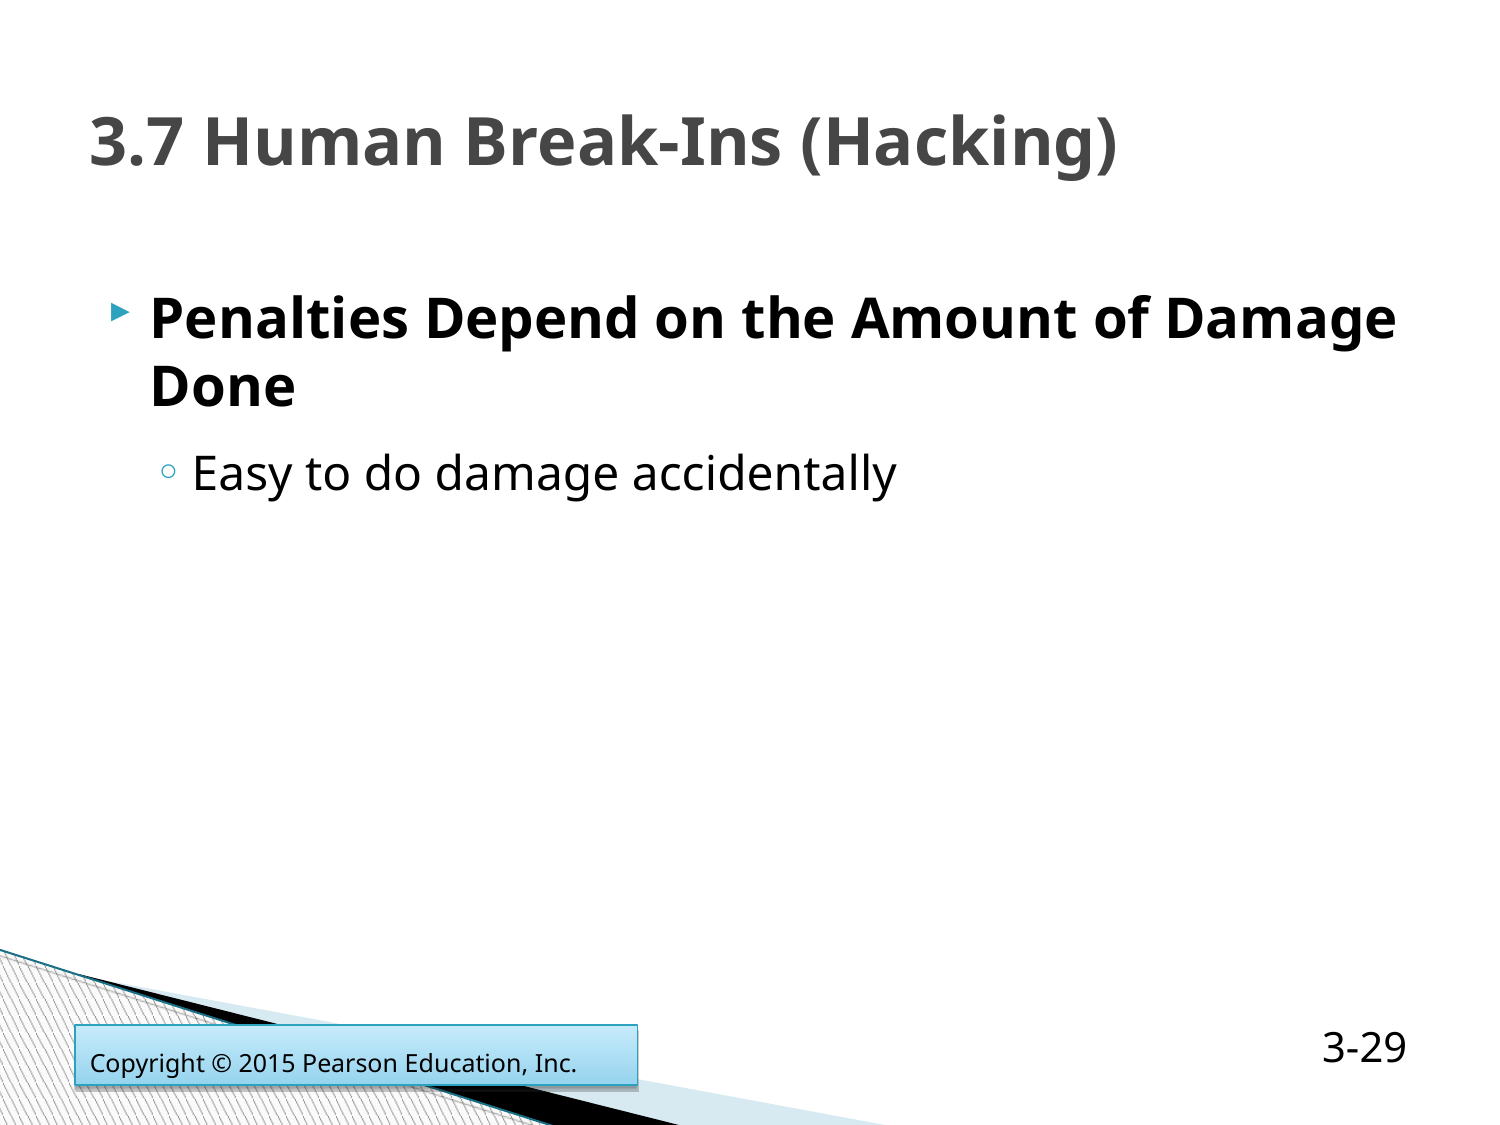

3.7 Human Break-Ins (Hacking)
# Penalties Depend on the Amount of Damage Done
Easy to do damage accidentally
Copyright © 2015 Pearson Education, Inc.